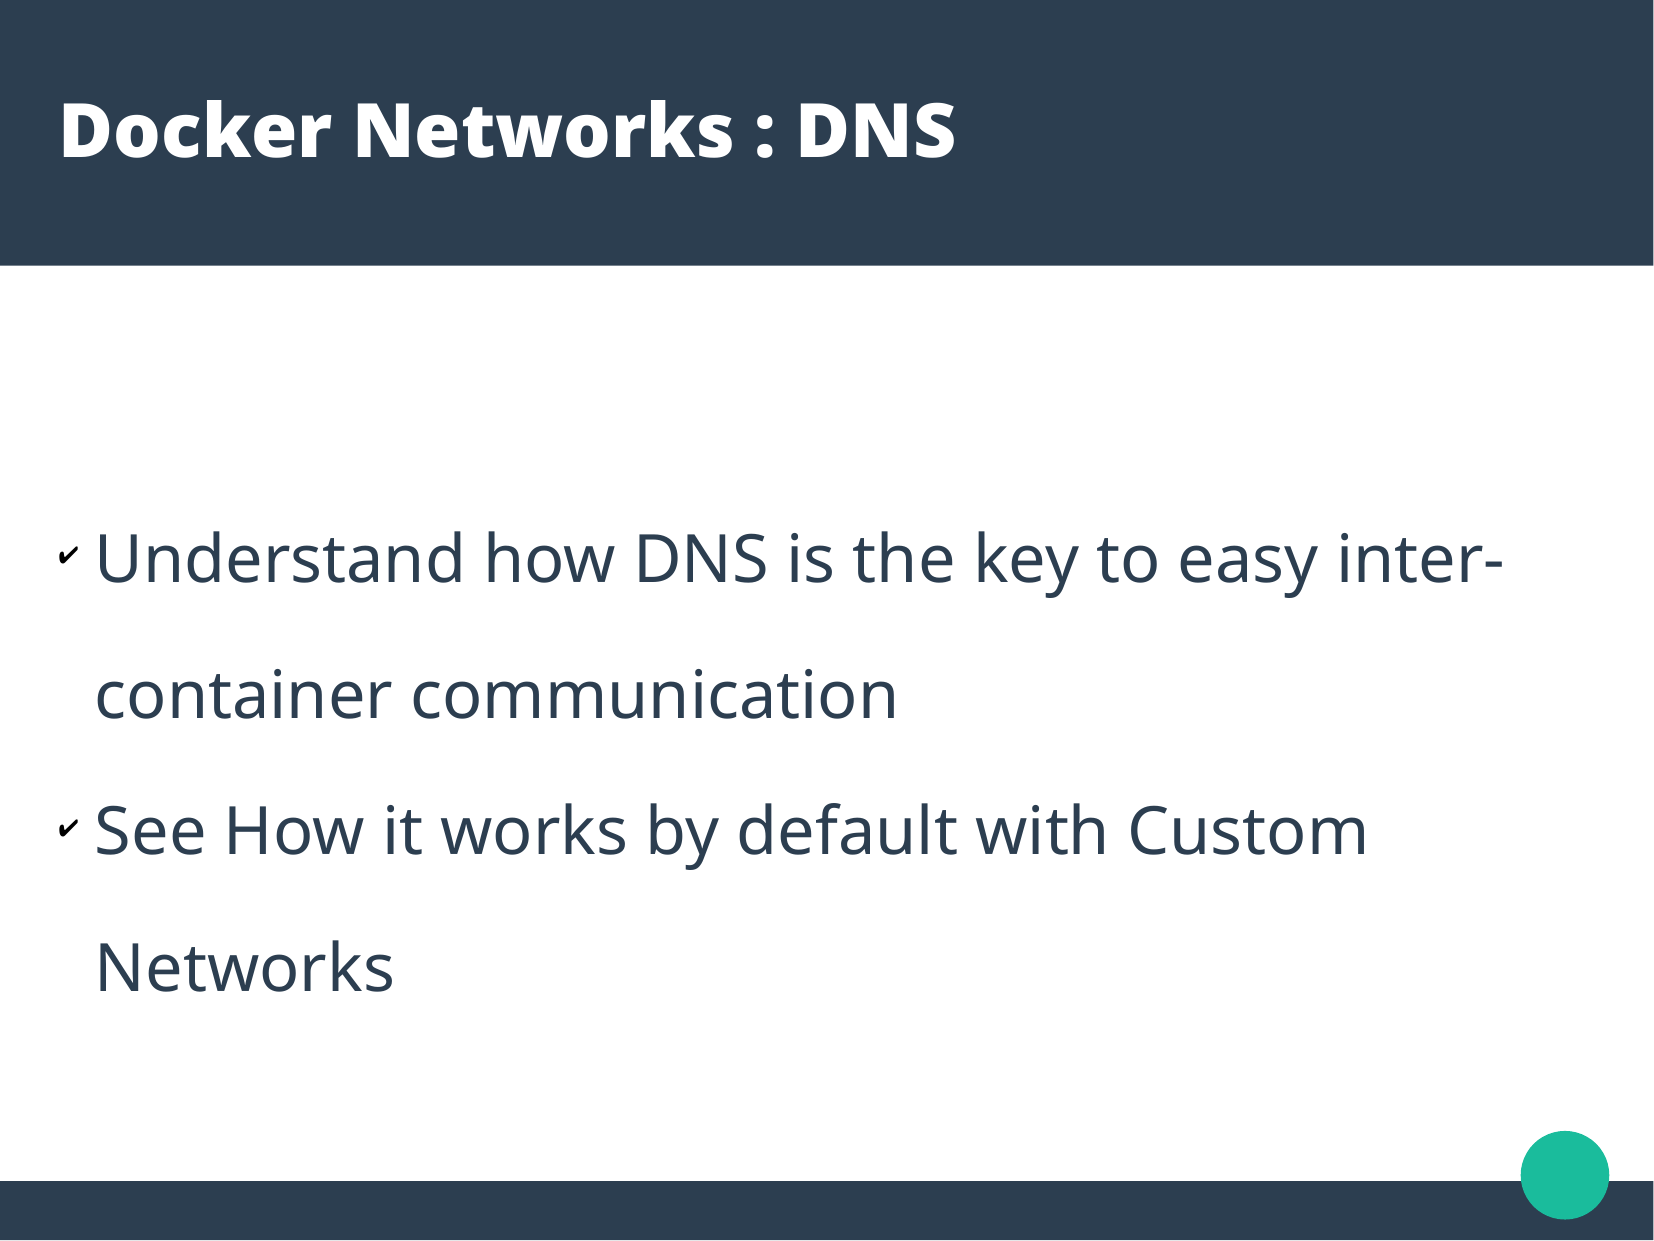

# Docker Networks : DNS
Understand how DNS is the key to easy inter-container communication
See How it works by default with Custom Networks